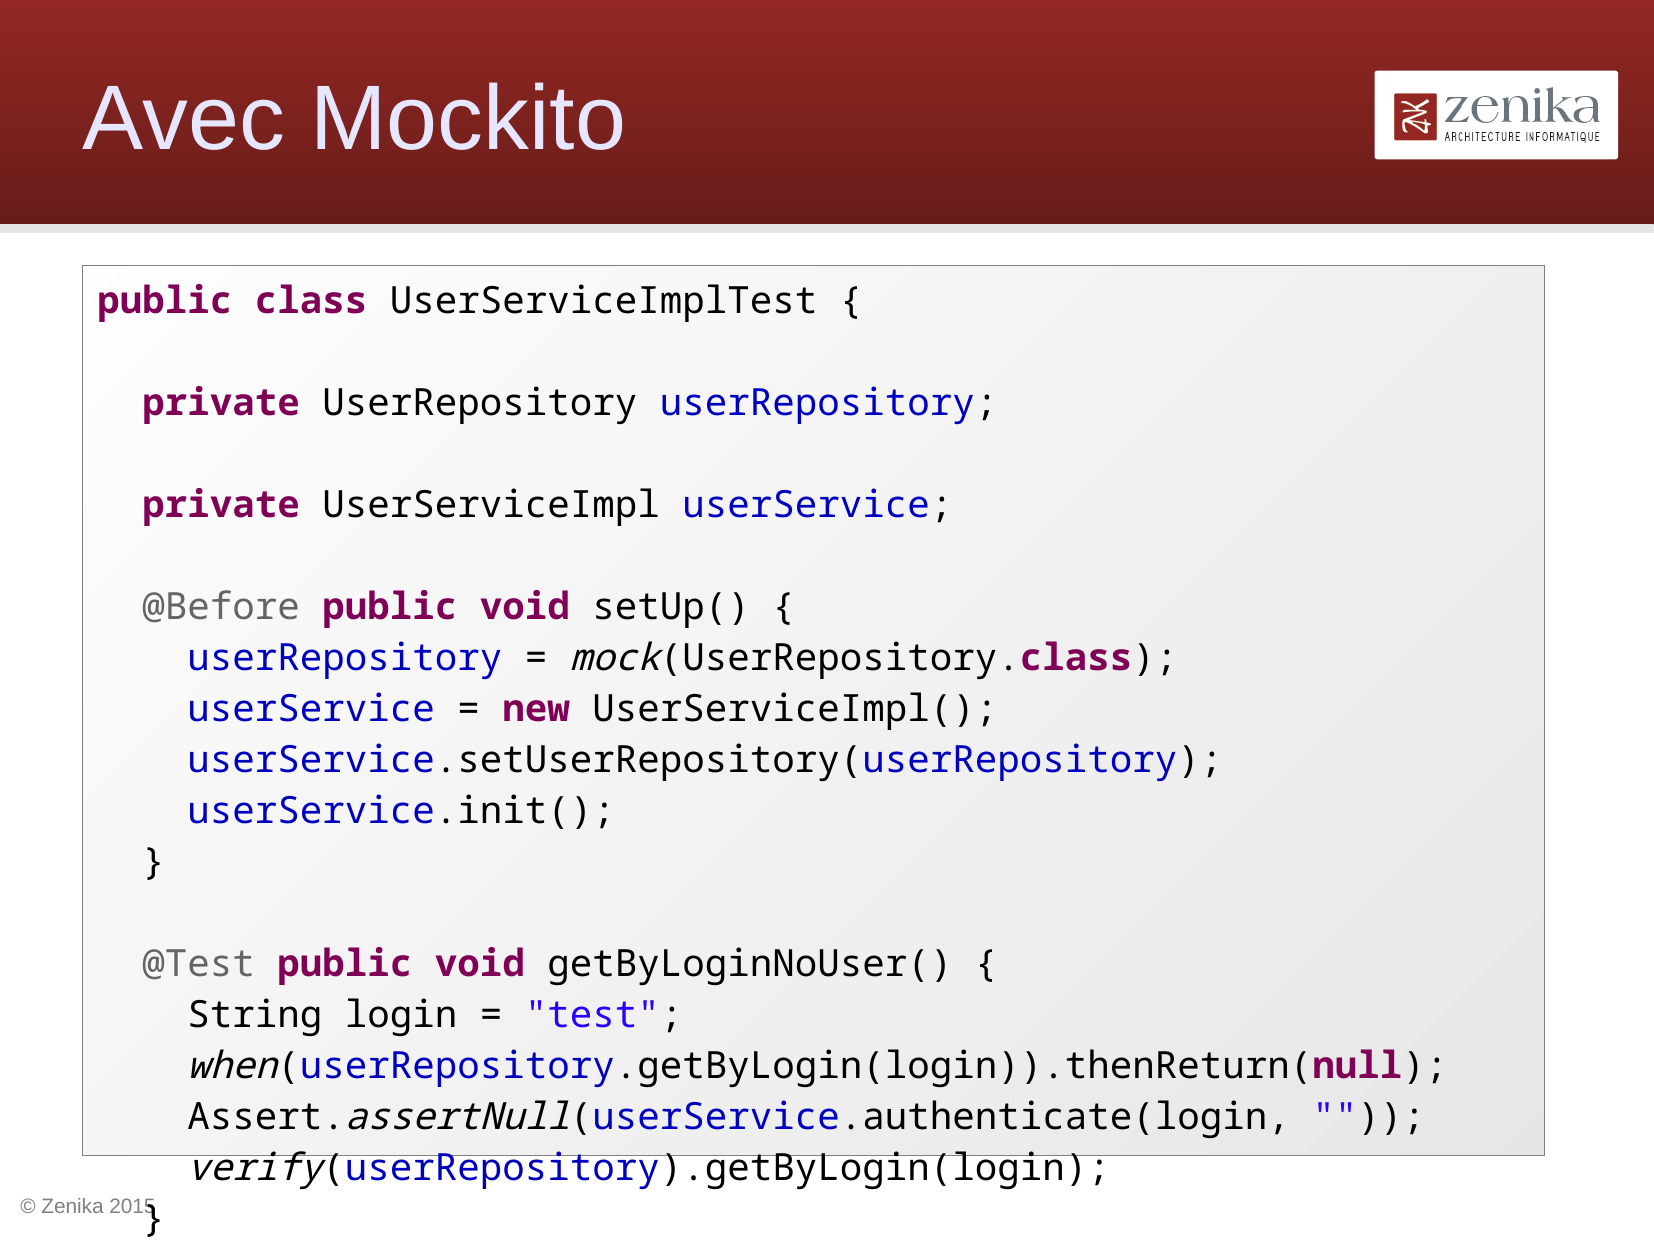

# Avec Mockito
public class UserServiceImplTest {
 private UserRepository userRepository;
 private UserServiceImpl userService;
 @Before public void setUp() {
 userRepository = mock(UserRepository.class);
 userService = new UserServiceImpl();
 userService.setUserRepository(userRepository);
 userService.init();
 }
 @Test public void getByLoginNoUser() {
 String login = "test";
 when(userRepository.getByLogin(login)).thenReturn(null);
 Assert.assertNull(userService.authenticate(login, ""));
 verify(userRepository).getByLogin(login);
 }
}